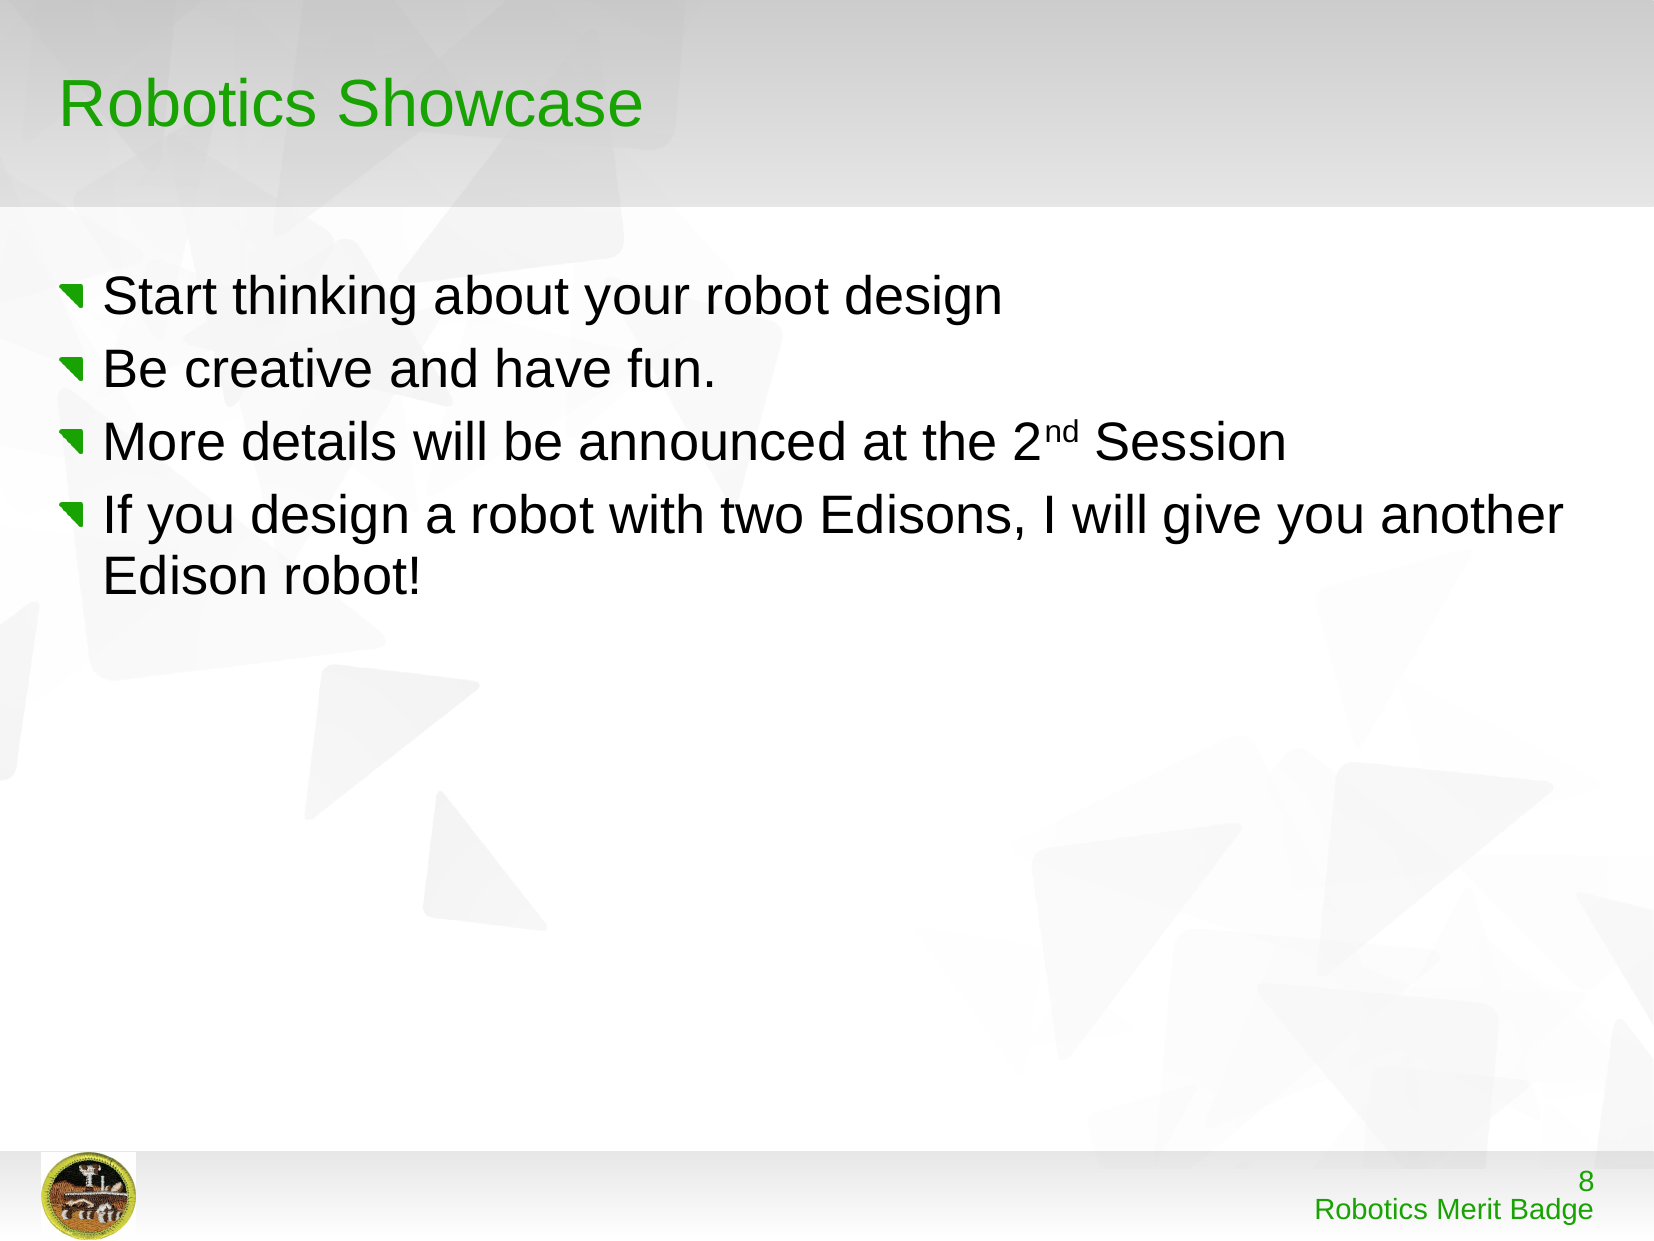

# Robotics Showcase
Start thinking about your robot design
Be creative and have fun.
More details will be announced at the 2nd Session
If you design a robot with two Edisons, I will give you another Edison robot!
8
Robotics Merit Badge